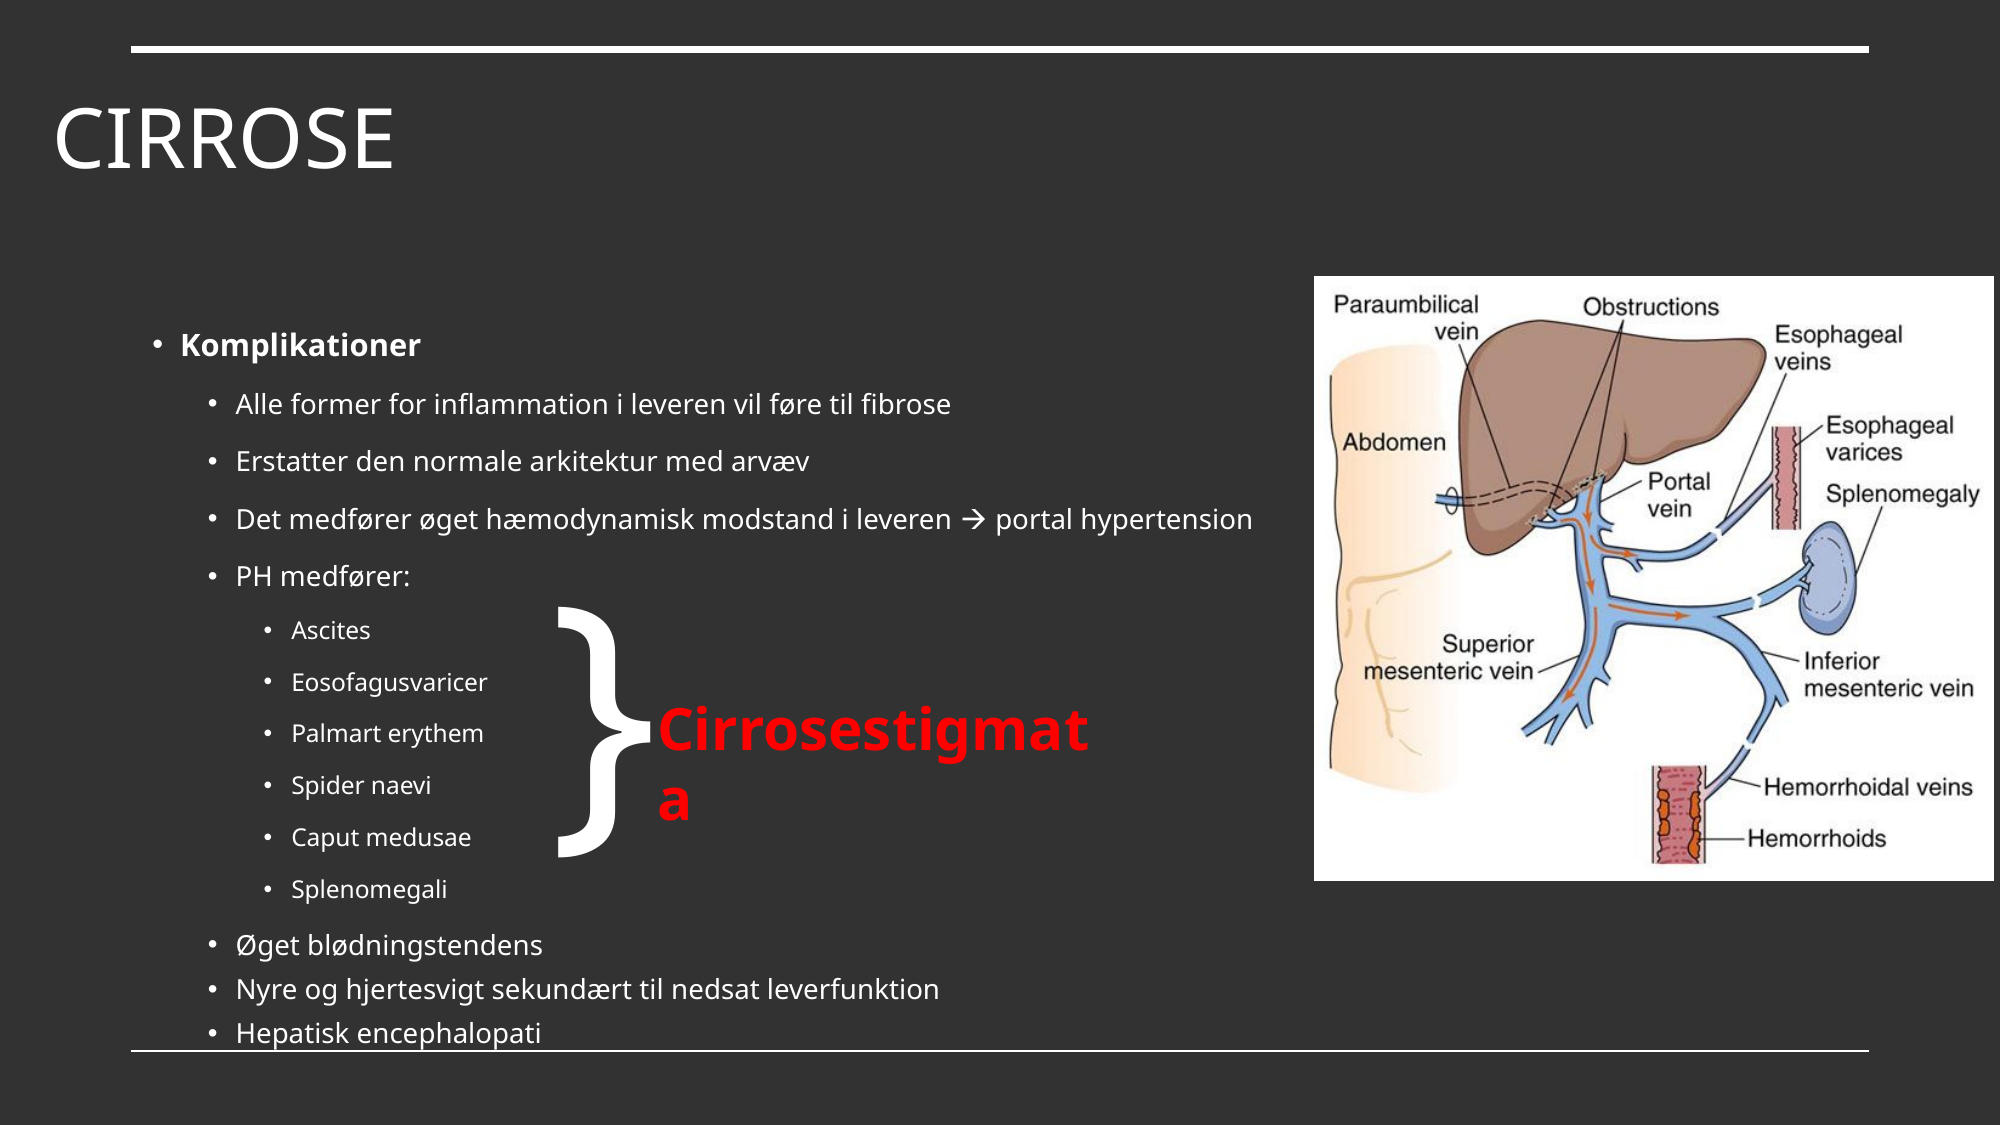

# Cirrose
Komplikationer
Alle former for inflammation i leveren vil føre til fibrose
Erstatter den normale arkitektur med arvæv
Det medfører øget hæmodynamisk modstand i leveren  portal hypertension
PH medfører:
Ascites
Eosofagusvaricer
Palmart erythem
Spider naevi
Caput medusae
Splenomegali
Øget blødningstendens
Nyre og hjertesvigt sekundært til nedsat leverfunktion
Hepatisk encephalopati
}
Cirrosestigmata